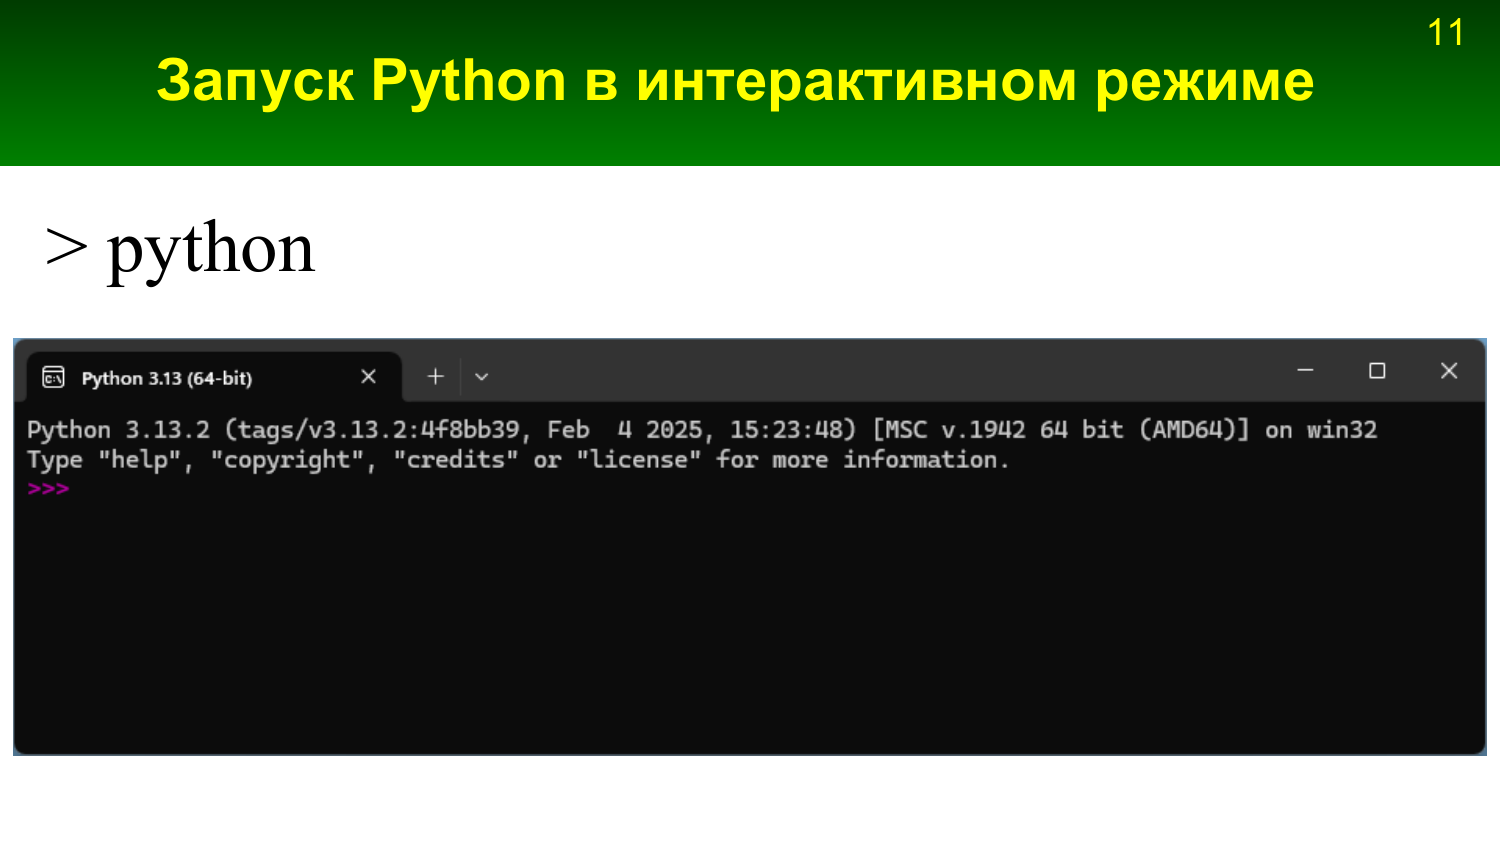

# Запуск Python в интерактивном режиме
> python